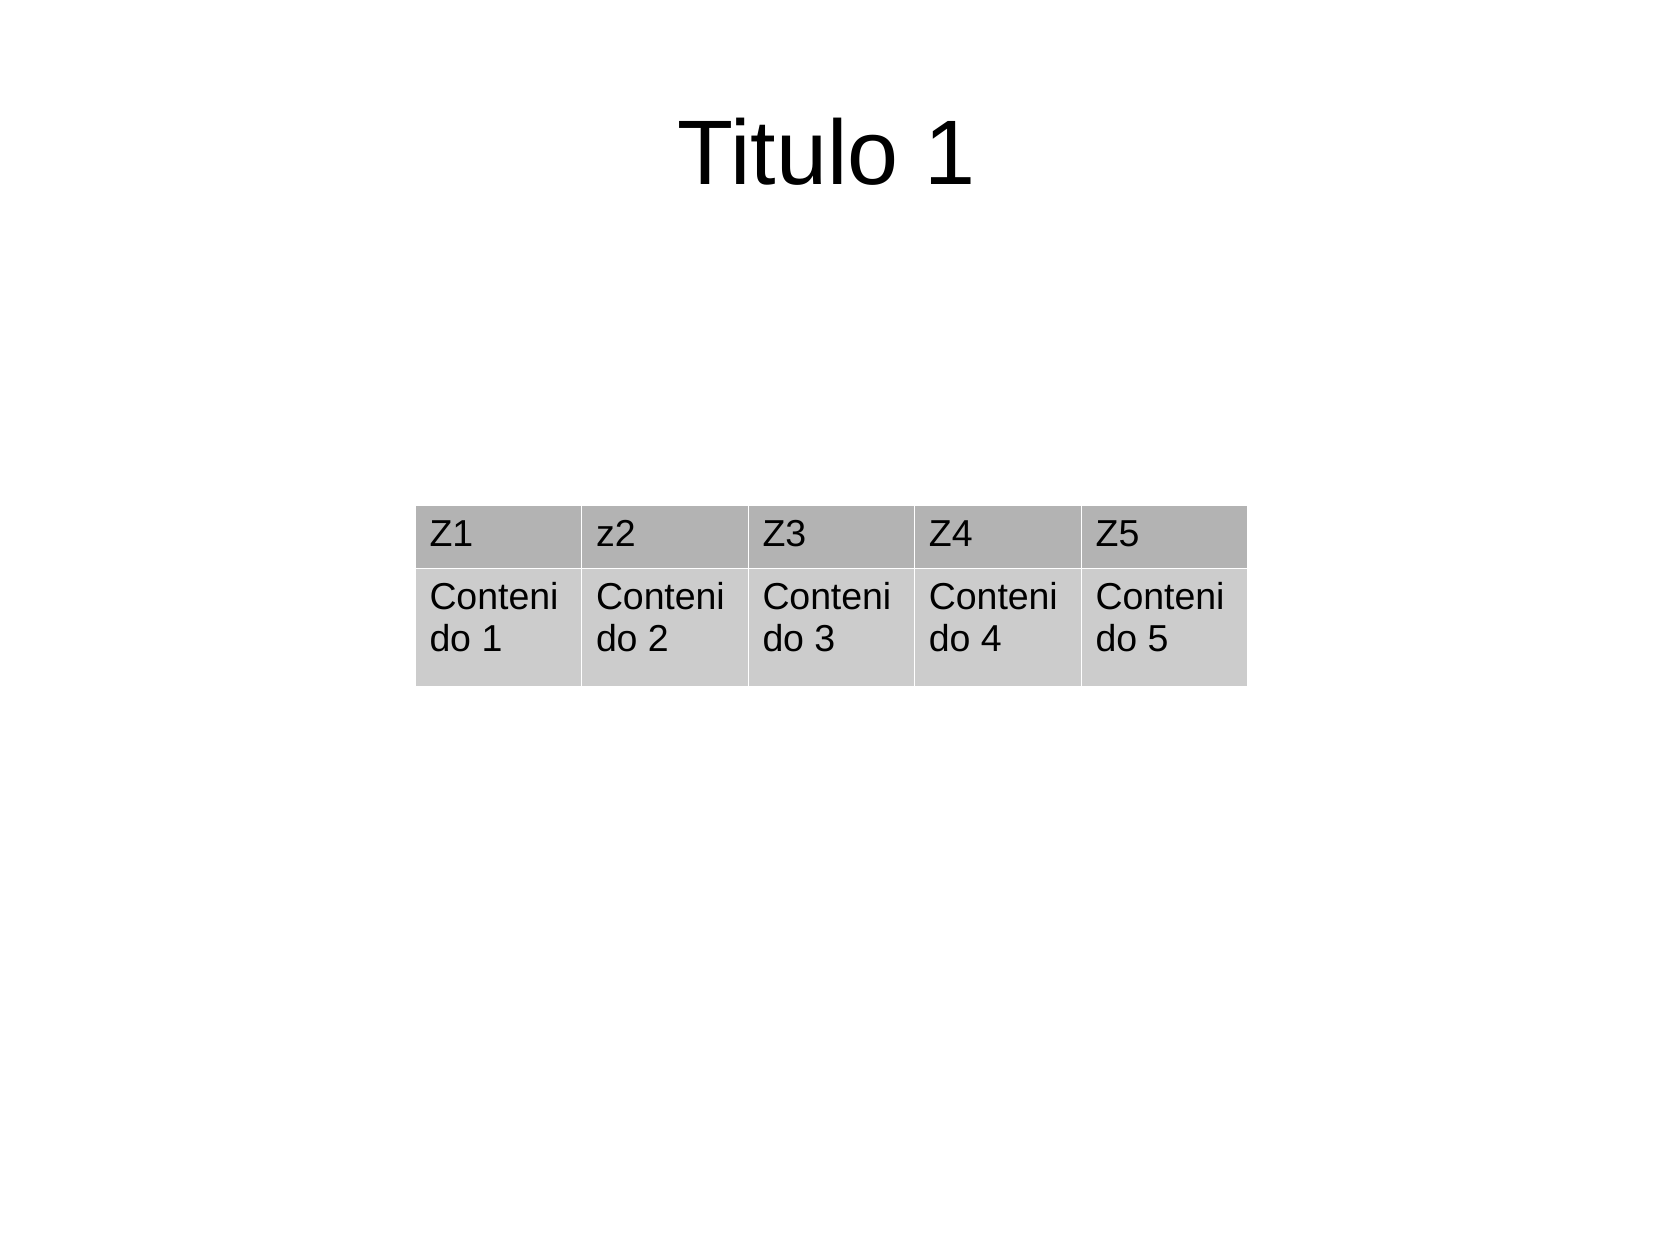

# Titulo 1
Contenido de la página 1
| Z1 | z2 | Z3 | Z4 | Z5 |
| --- | --- | --- | --- | --- |
| Contenido 1 | Contenido 2 | Contenido 3 | Contenido 4 | Contenido 5 |